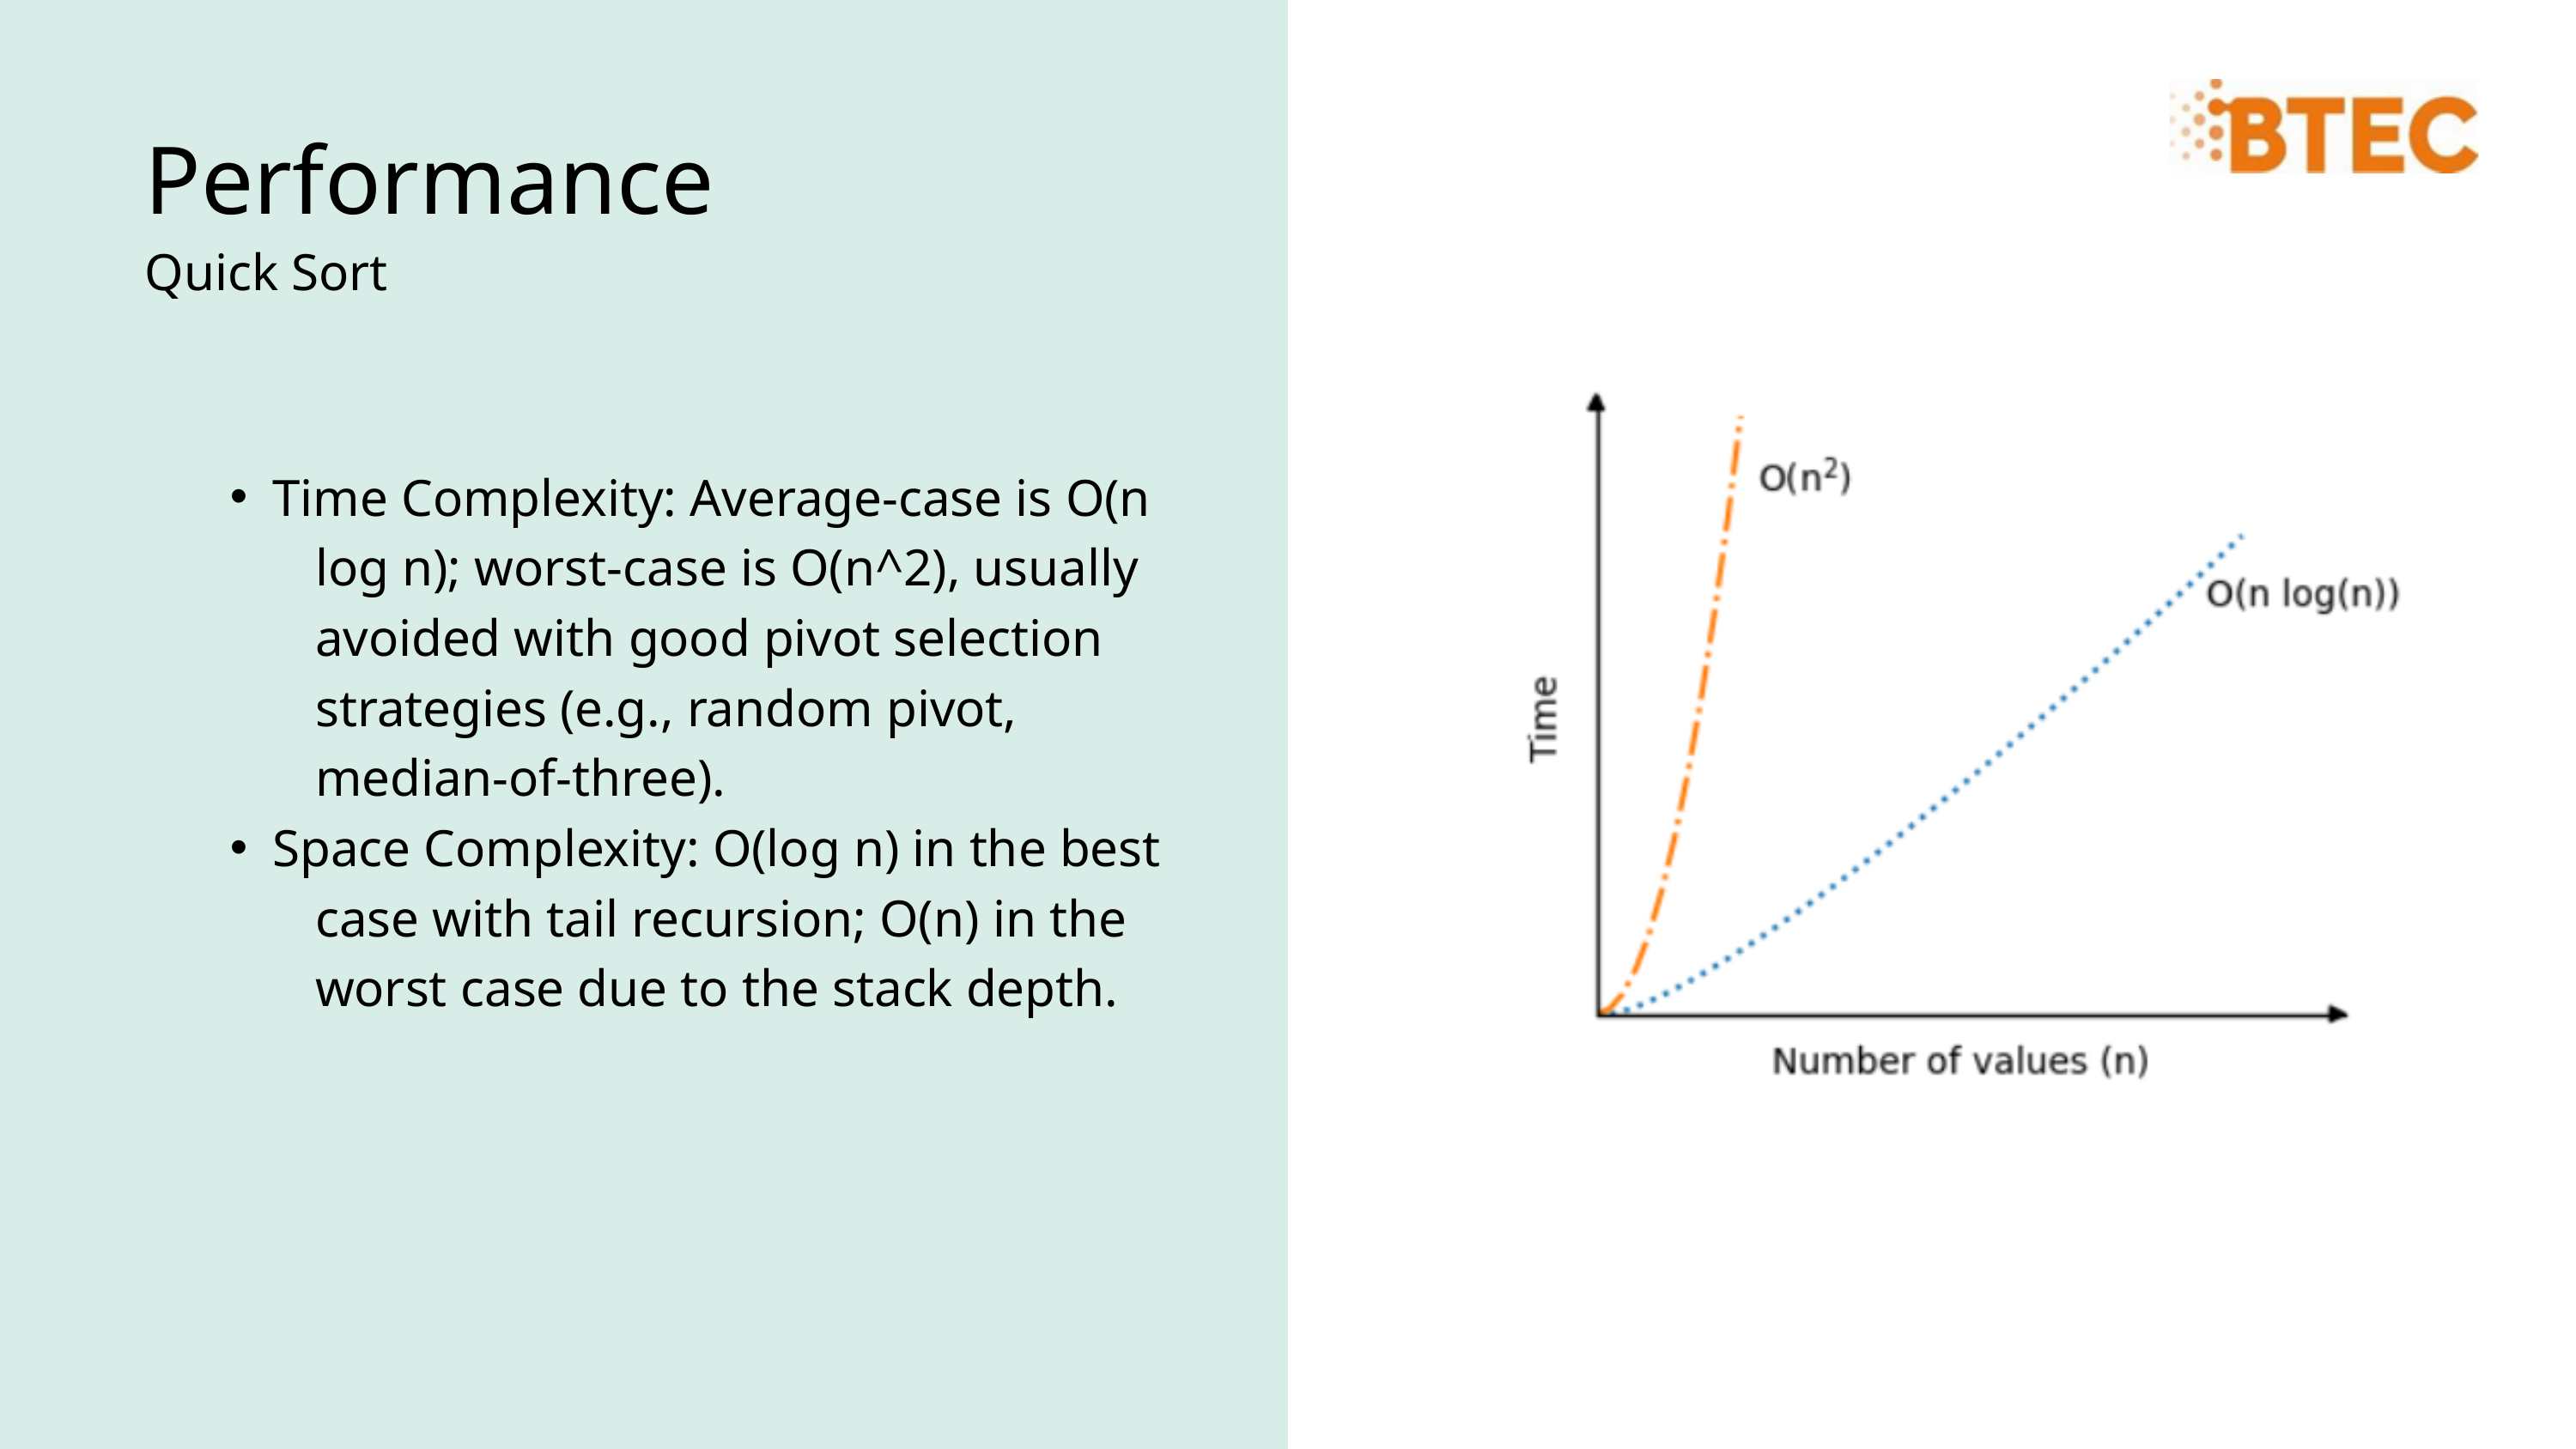

Performance
Quick Sort
Time Complexity: Average-case is O(n log n); worst-case is O(n^2), usually avoided with good pivot selection strategies (e.g., random pivot, median-of-three).
Space Complexity: O(log n) in the best case with tail recursion; O(n) in the worst case due to the stack depth.